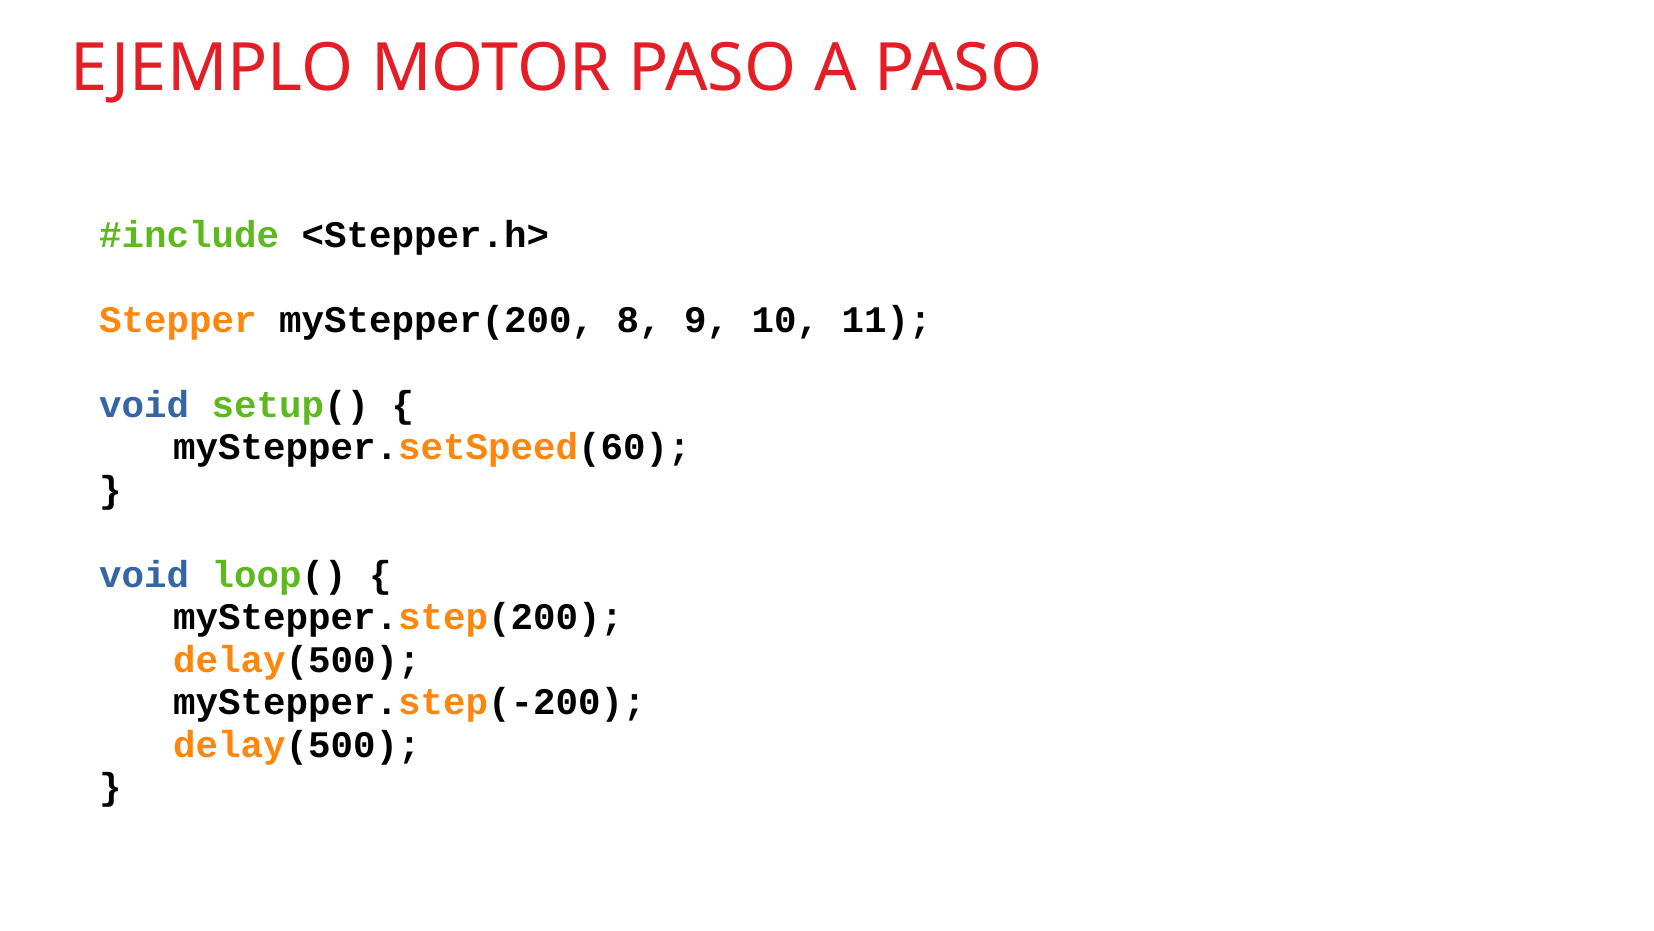

# EJEMPLO MOTOR PASO A PASO
#include <Stepper.h>
Stepper myStepper(200, 8, 9, 10, 11);
void setup() {
	myStepper.setSpeed(60);
}
void loop() {
	myStepper.step(200);
	delay(500);
	myStepper.step(-200);
	delay(500);
}